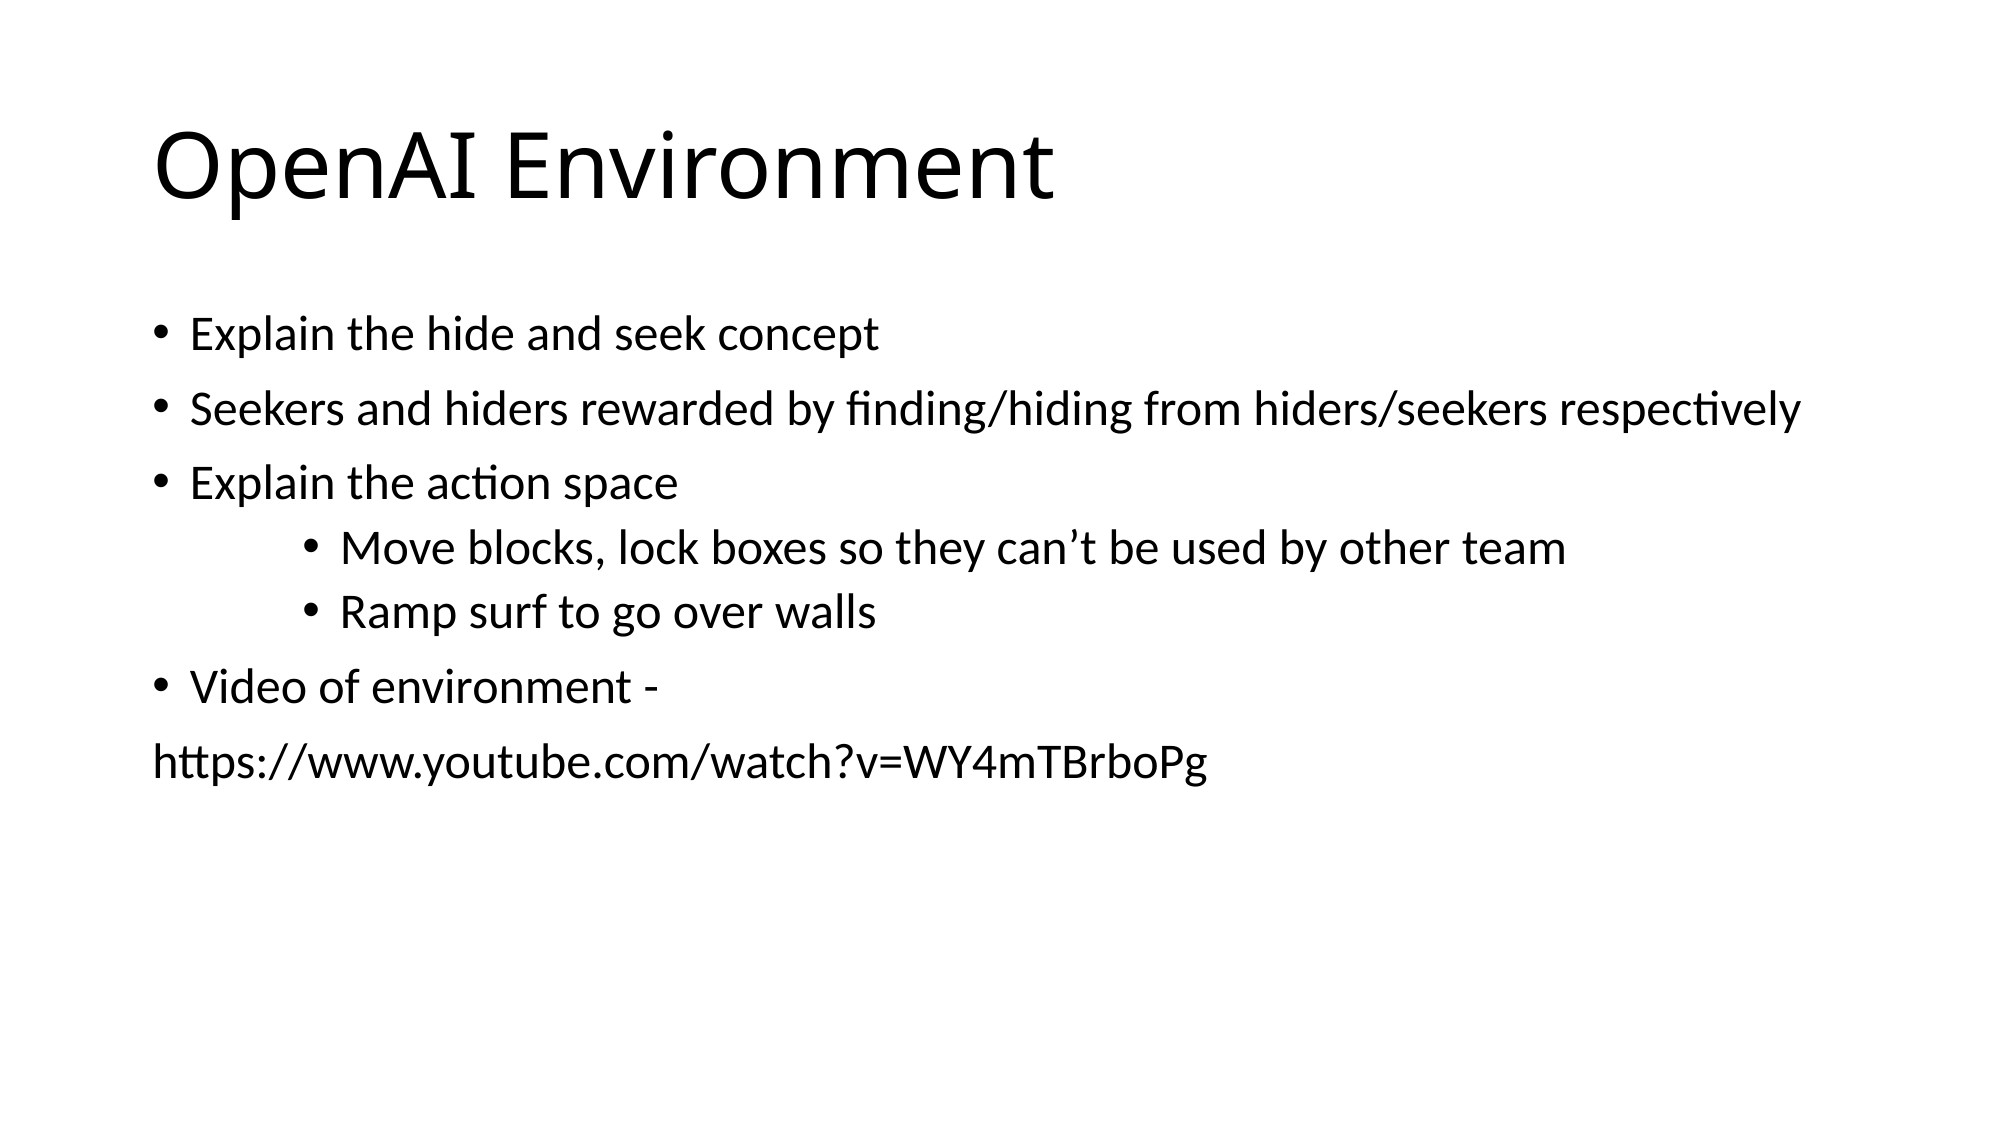

# OpenAI Environment
Explain the hide and seek concept
Seekers and hiders rewarded by finding/hiding from hiders/seekers respectively
Explain the action space
Move blocks, lock boxes so they can’t be used by other team
Ramp surf to go over walls
Video of environment -
https://www.youtube.com/watch?v=WY4mTBrboPg